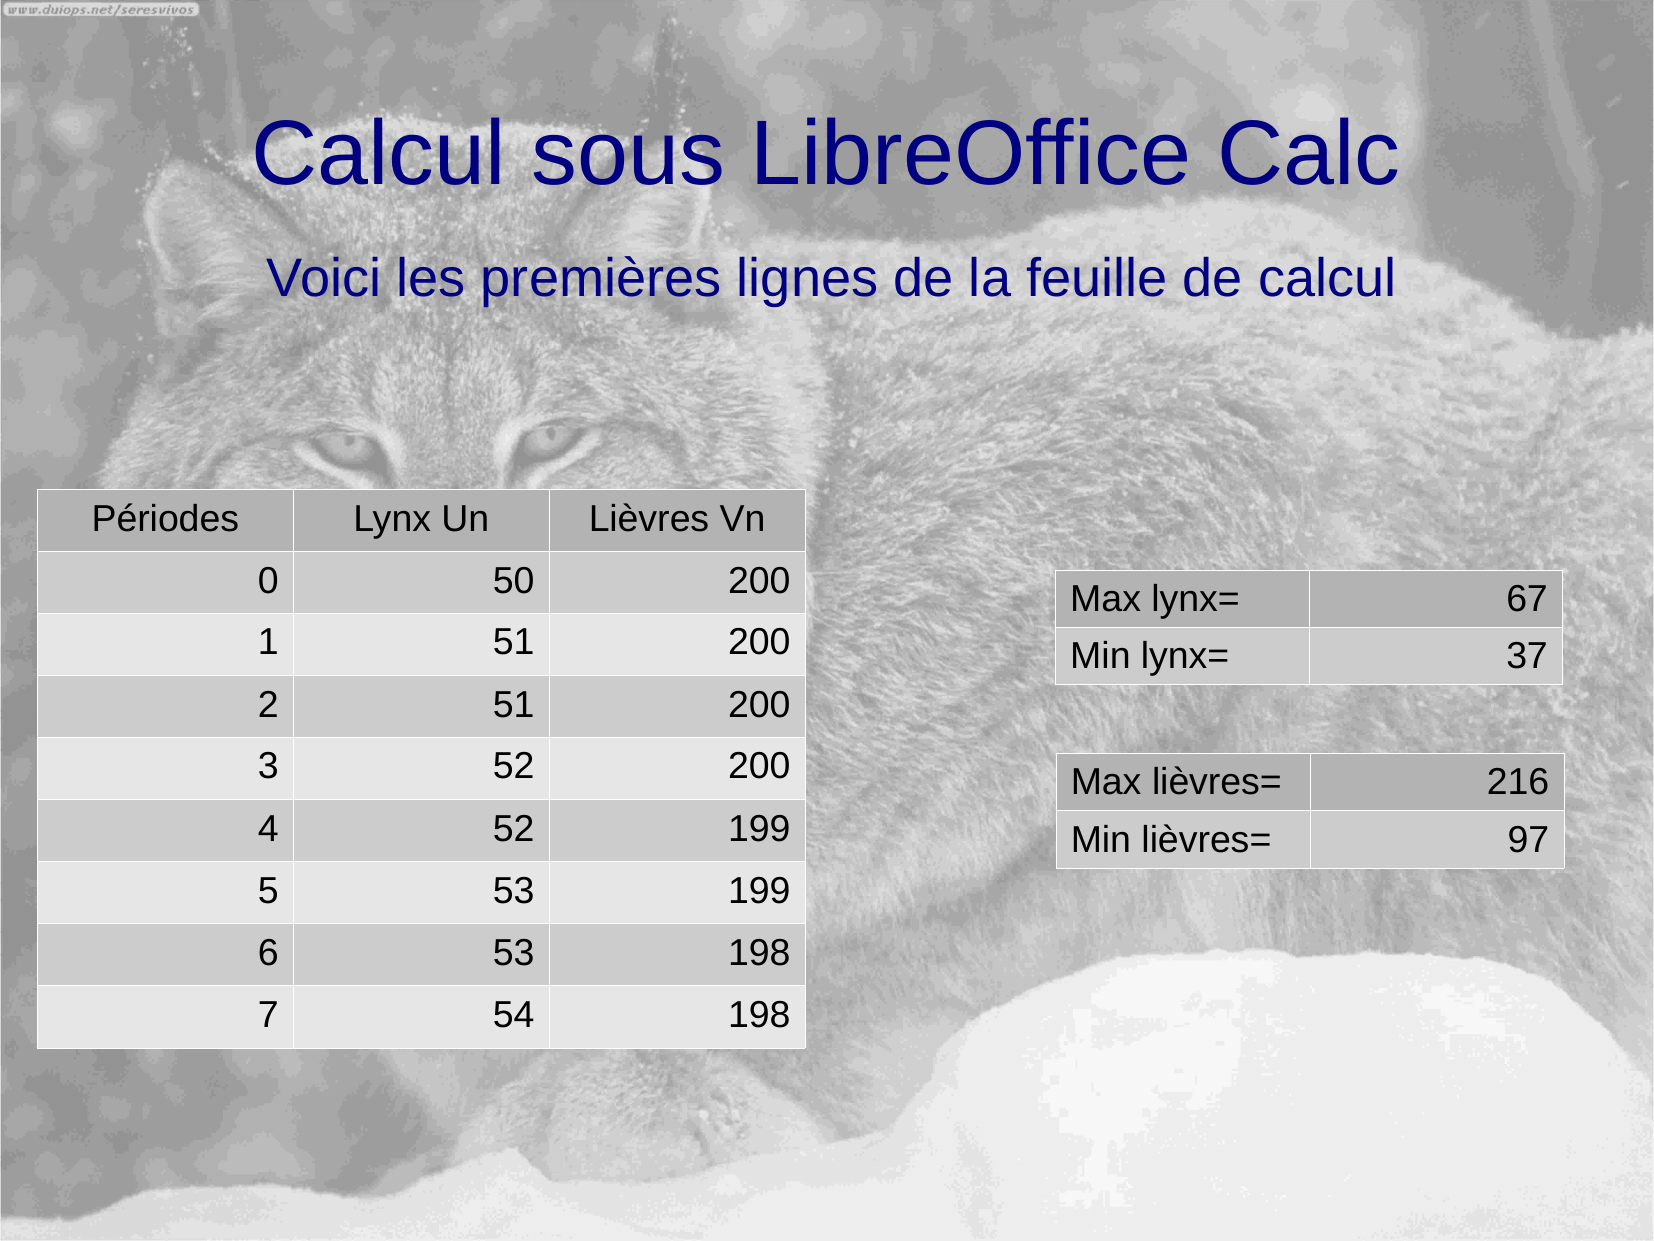

# Calcul sous LibreOffice Calc
Voici les premières lignes de la feuille de calcul
| Périodes | Lynx Un | Lièvres Vn |
| --- | --- | --- |
| 0 | 50 | 200 |
| 1 | 51 | 200 |
| 2 | 51 | 200 |
| 3 | 52 | 200 |
| 4 | 52 | 199 |
| 5 | 53 | 199 |
| 6 | 53 | 198 |
| 7 | 54 | 198 |
| Max lynx= | 67 |
| --- | --- |
| Min lynx= | 37 |
| Max lièvres= | 216 |
| --- | --- |
| Min lièvres= | 97 |